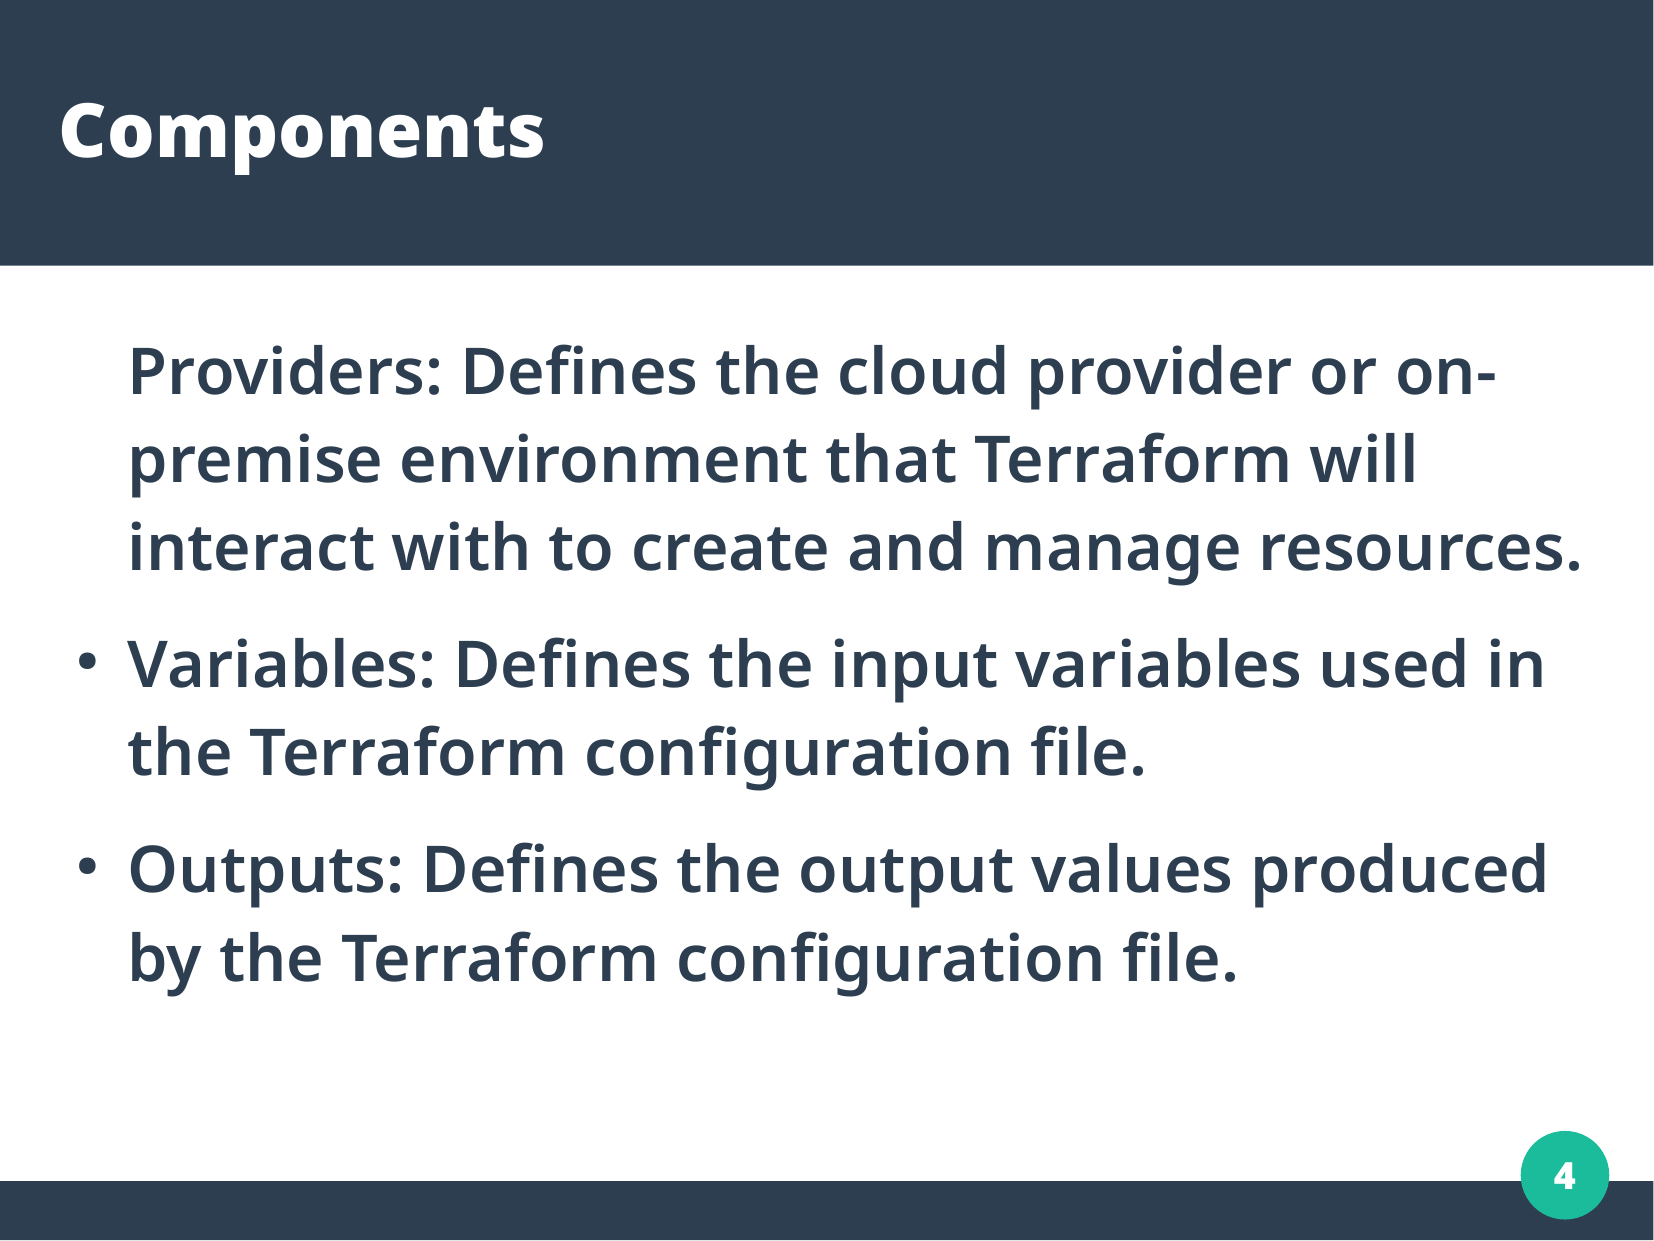

# Components
Providers: Defines the cloud provider or on-premise environment that Terraform will interact with to create and manage resources.
Variables: Defines the input variables used in the Terraform configuration file.
Outputs: Defines the output values produced by the Terraform configuration file.
4